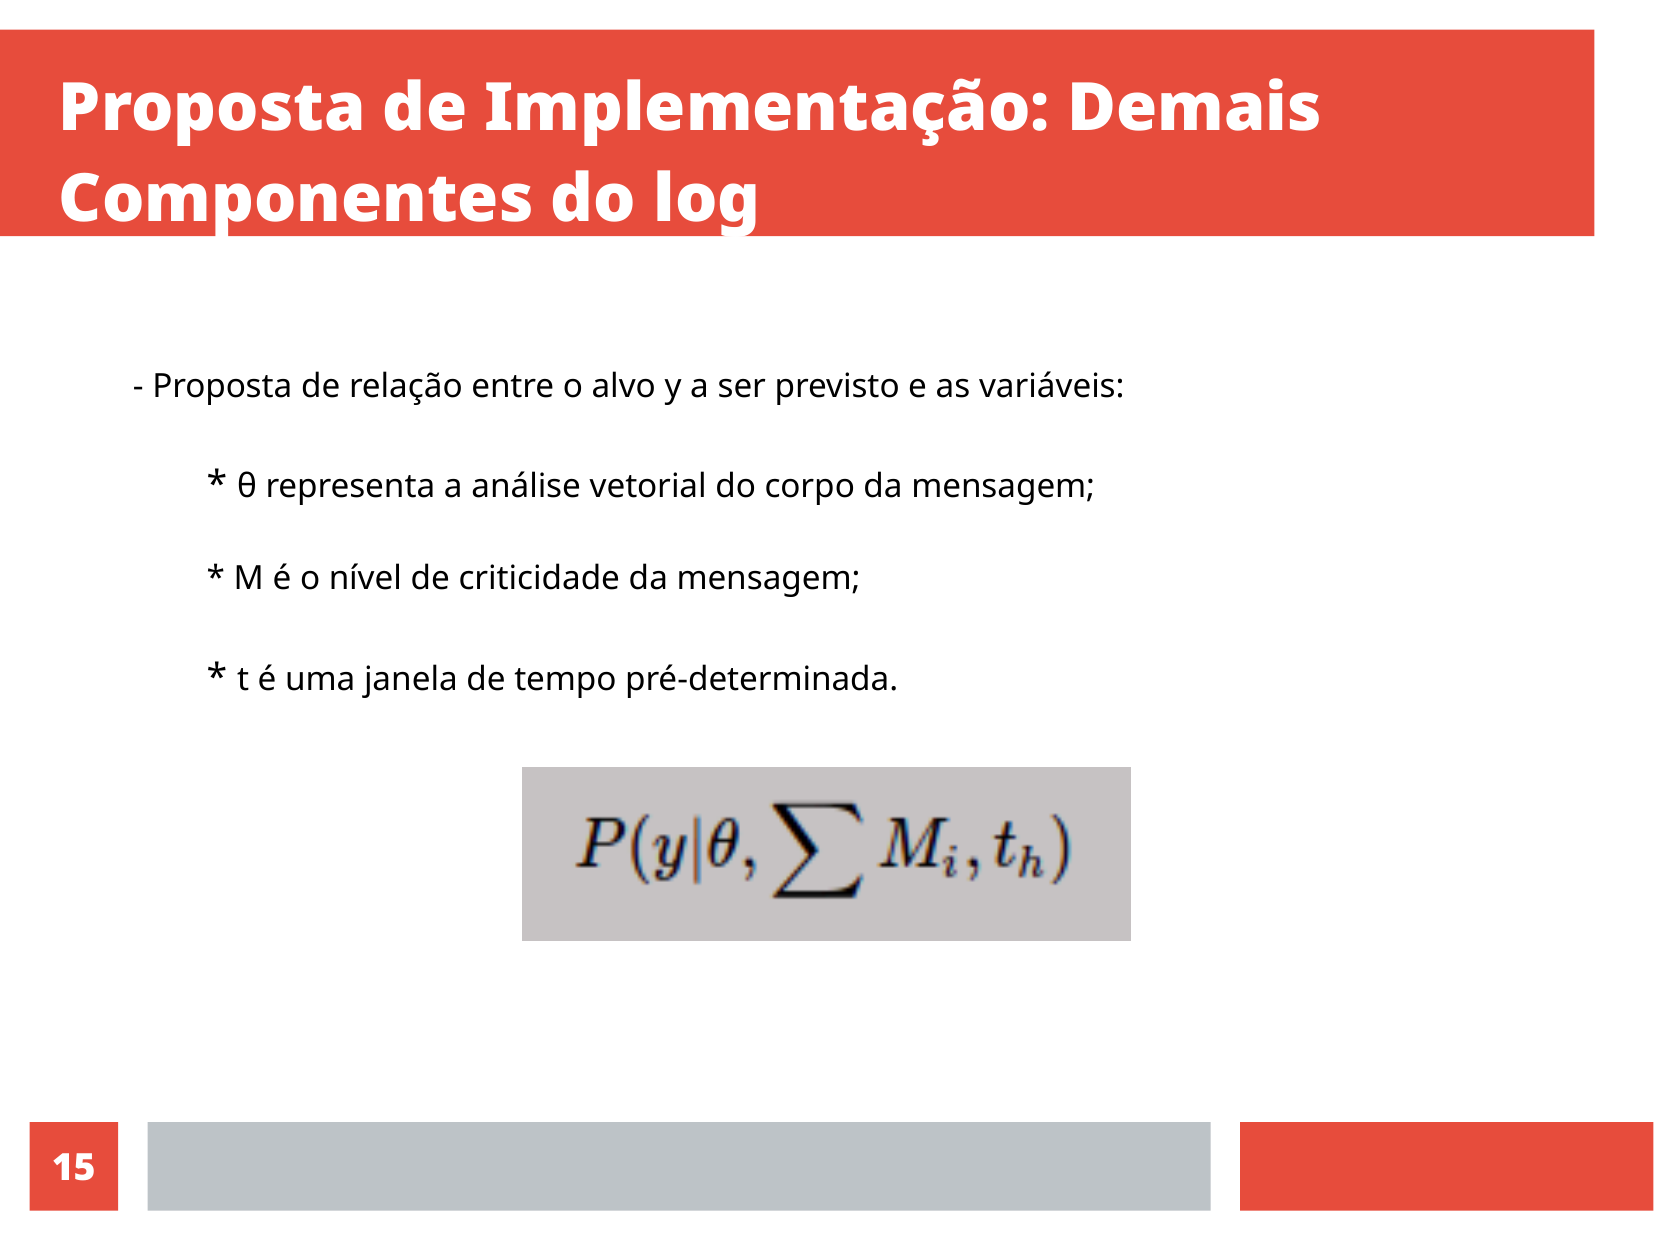

# Proposta de Implementação: Demais Componentes do log
- Proposta de relação entre o alvo y a ser previsto e as variáveis:
	* θ representa a análise vetorial do corpo da mensagem;
	* M é o nível de criticidade da mensagem;
	* t é uma janela de tempo pré-determinada.
15